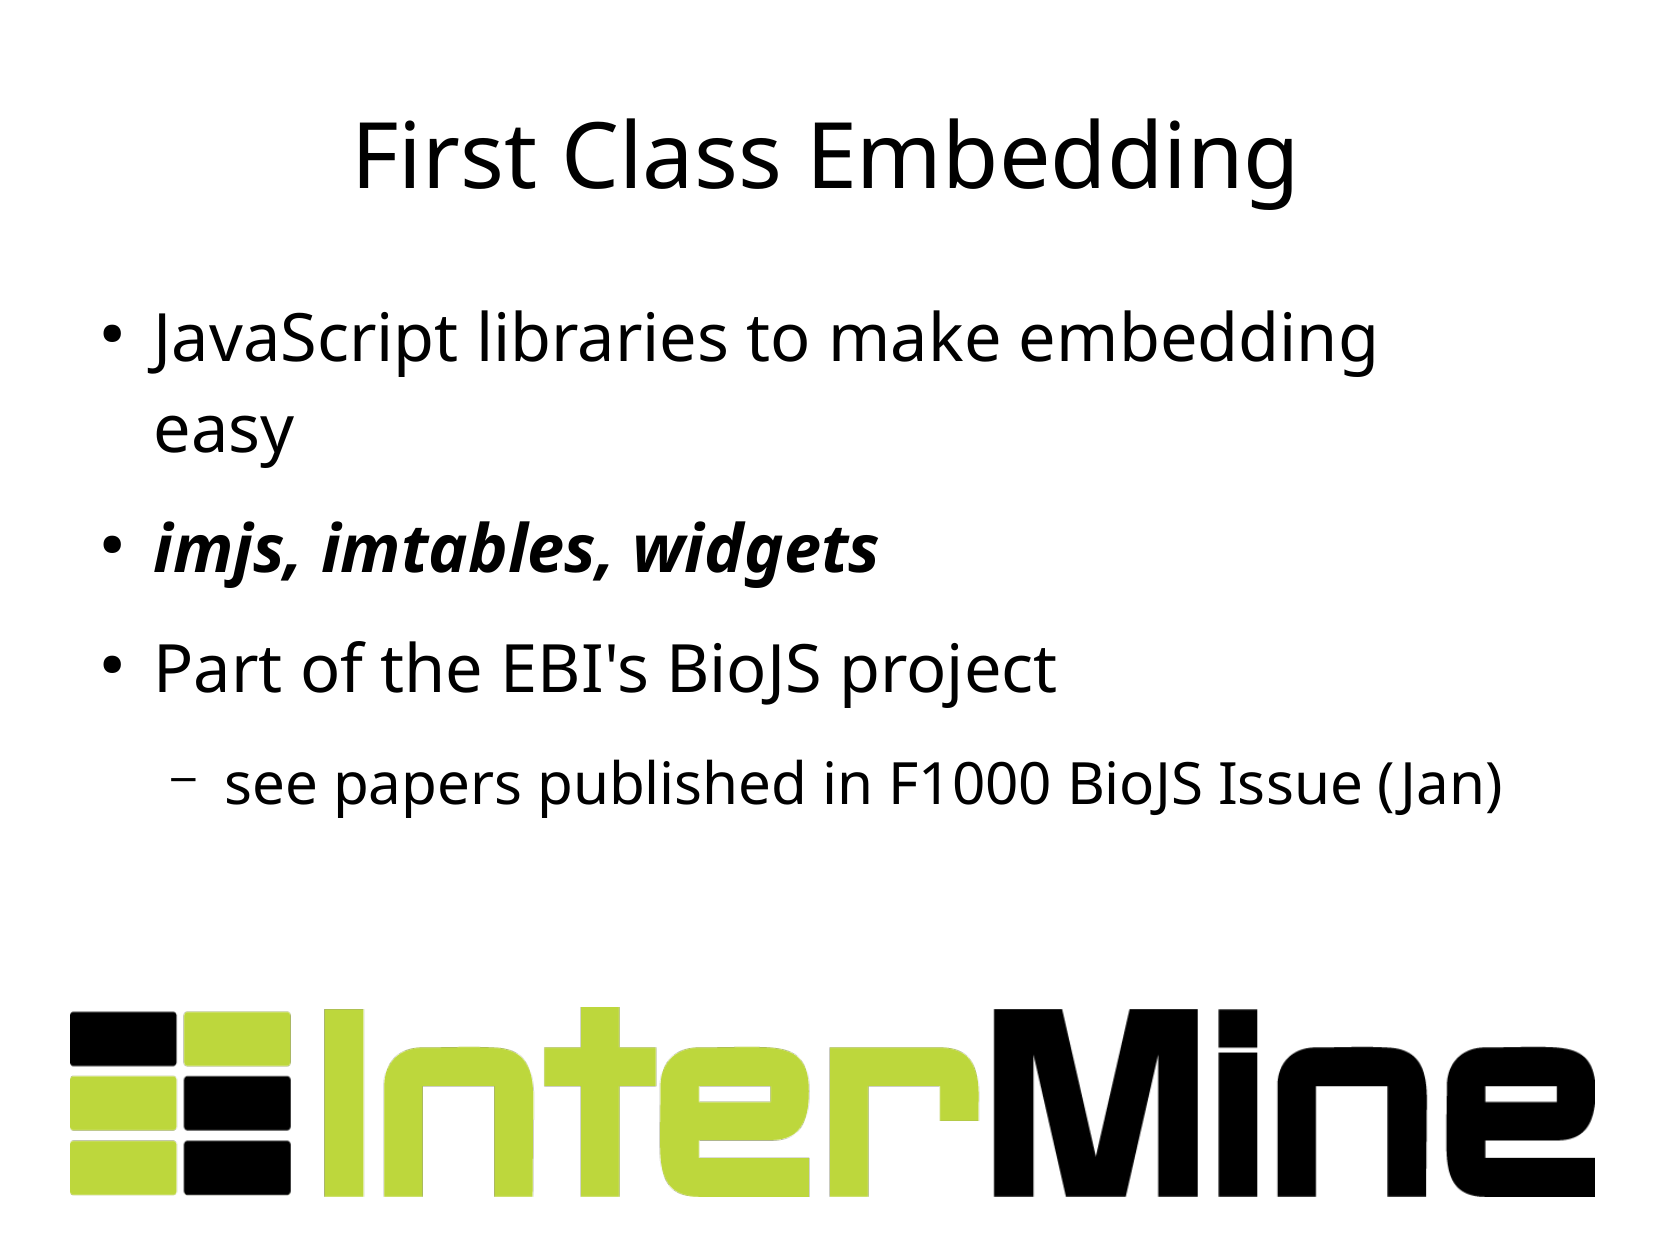

# First Class Embedding
JavaScript libraries to make embedding easy
imjs, imtables, widgets
Part of the EBI's BioJS project
see papers published in F1000 BioJS Issue (Jan)